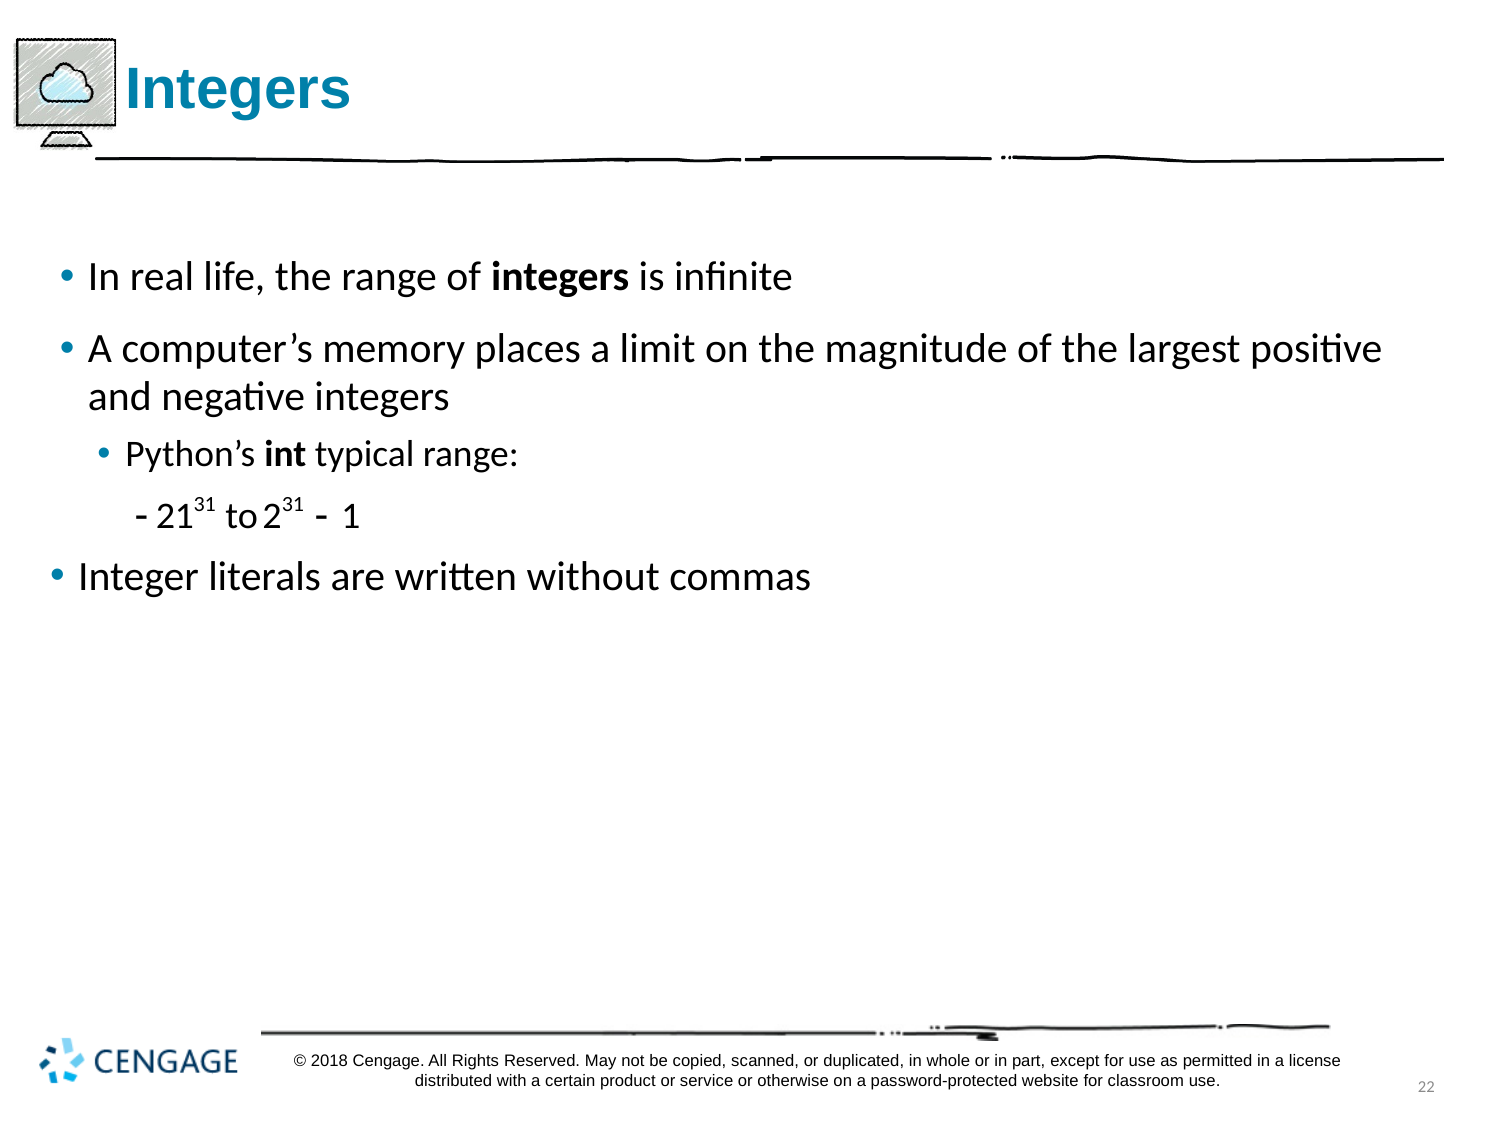

# Integers
In real life, the range of integers is infinite
A computer’s memory places a limit on the magnitude of the largest positive and negative integers
Python’s int typical range:
Integer literals are written without commas
© 2018 Cengage. All Rights Reserved. May not be copied, scanned, or duplicated, in whole or in part, except for use as permitted in a license distributed with a certain product or service or otherwise on a password-protected website for classroom use.